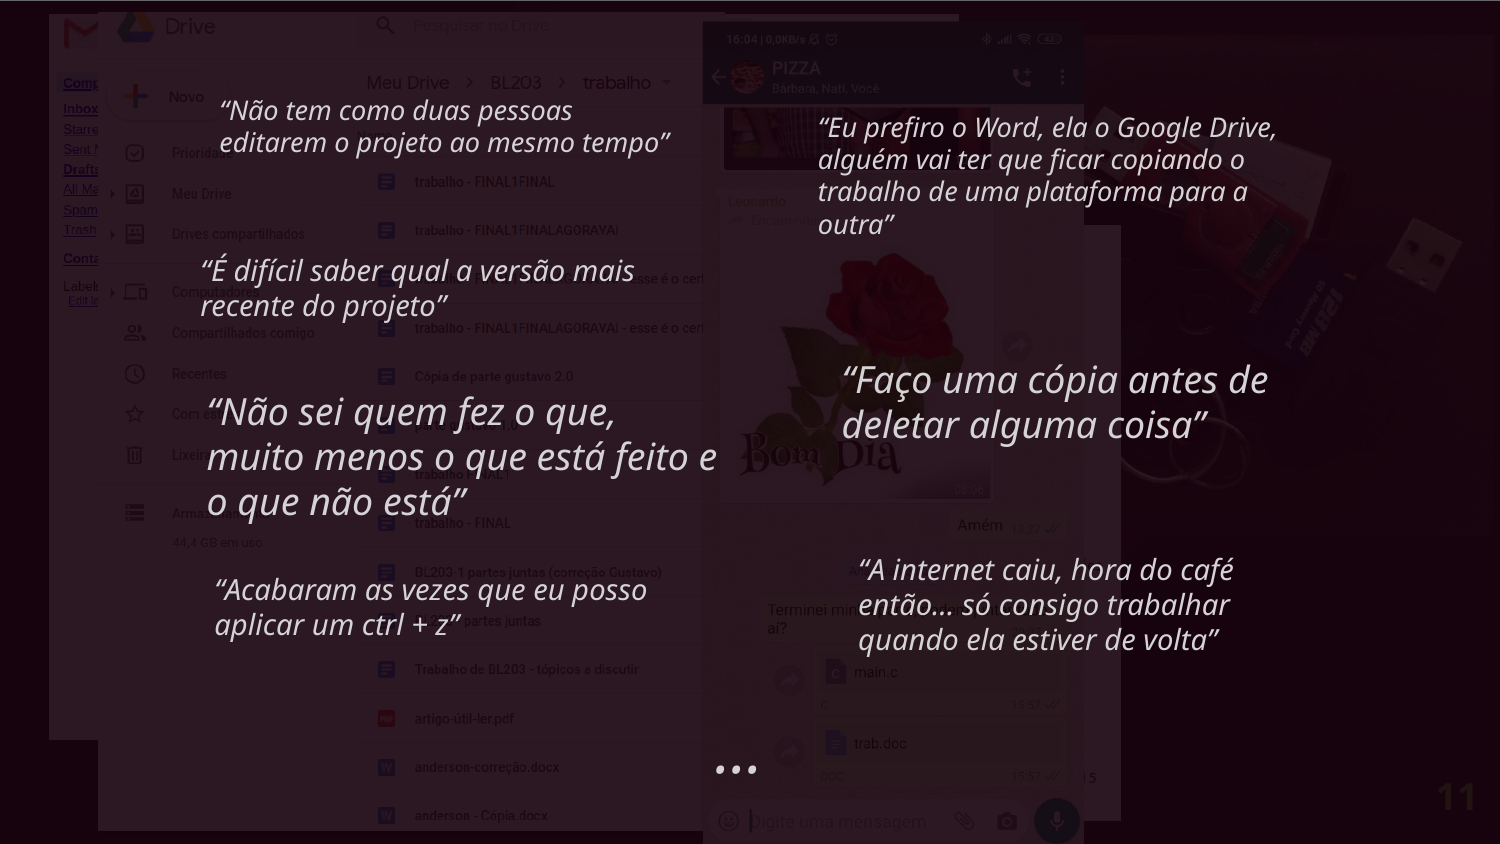

“Não tem como duas pessoas editarem o projeto ao mesmo tempo”
“Eu prefiro o Word, ela o Google Drive, alguém vai ter que ficar copiando o trabalho de uma plataforma para a outra”
“É difícil saber qual a versão mais recente do projeto”
“Faço uma cópia antes de deletar alguma coisa”
“Não sei quem fez o que, muito menos o que está feito e o que não está”
“A internet caiu, hora do café então… só consigo trabalhar quando ela estiver de volta”
“Acabaram as vezes que eu posso aplicar um ctrl + z”
...